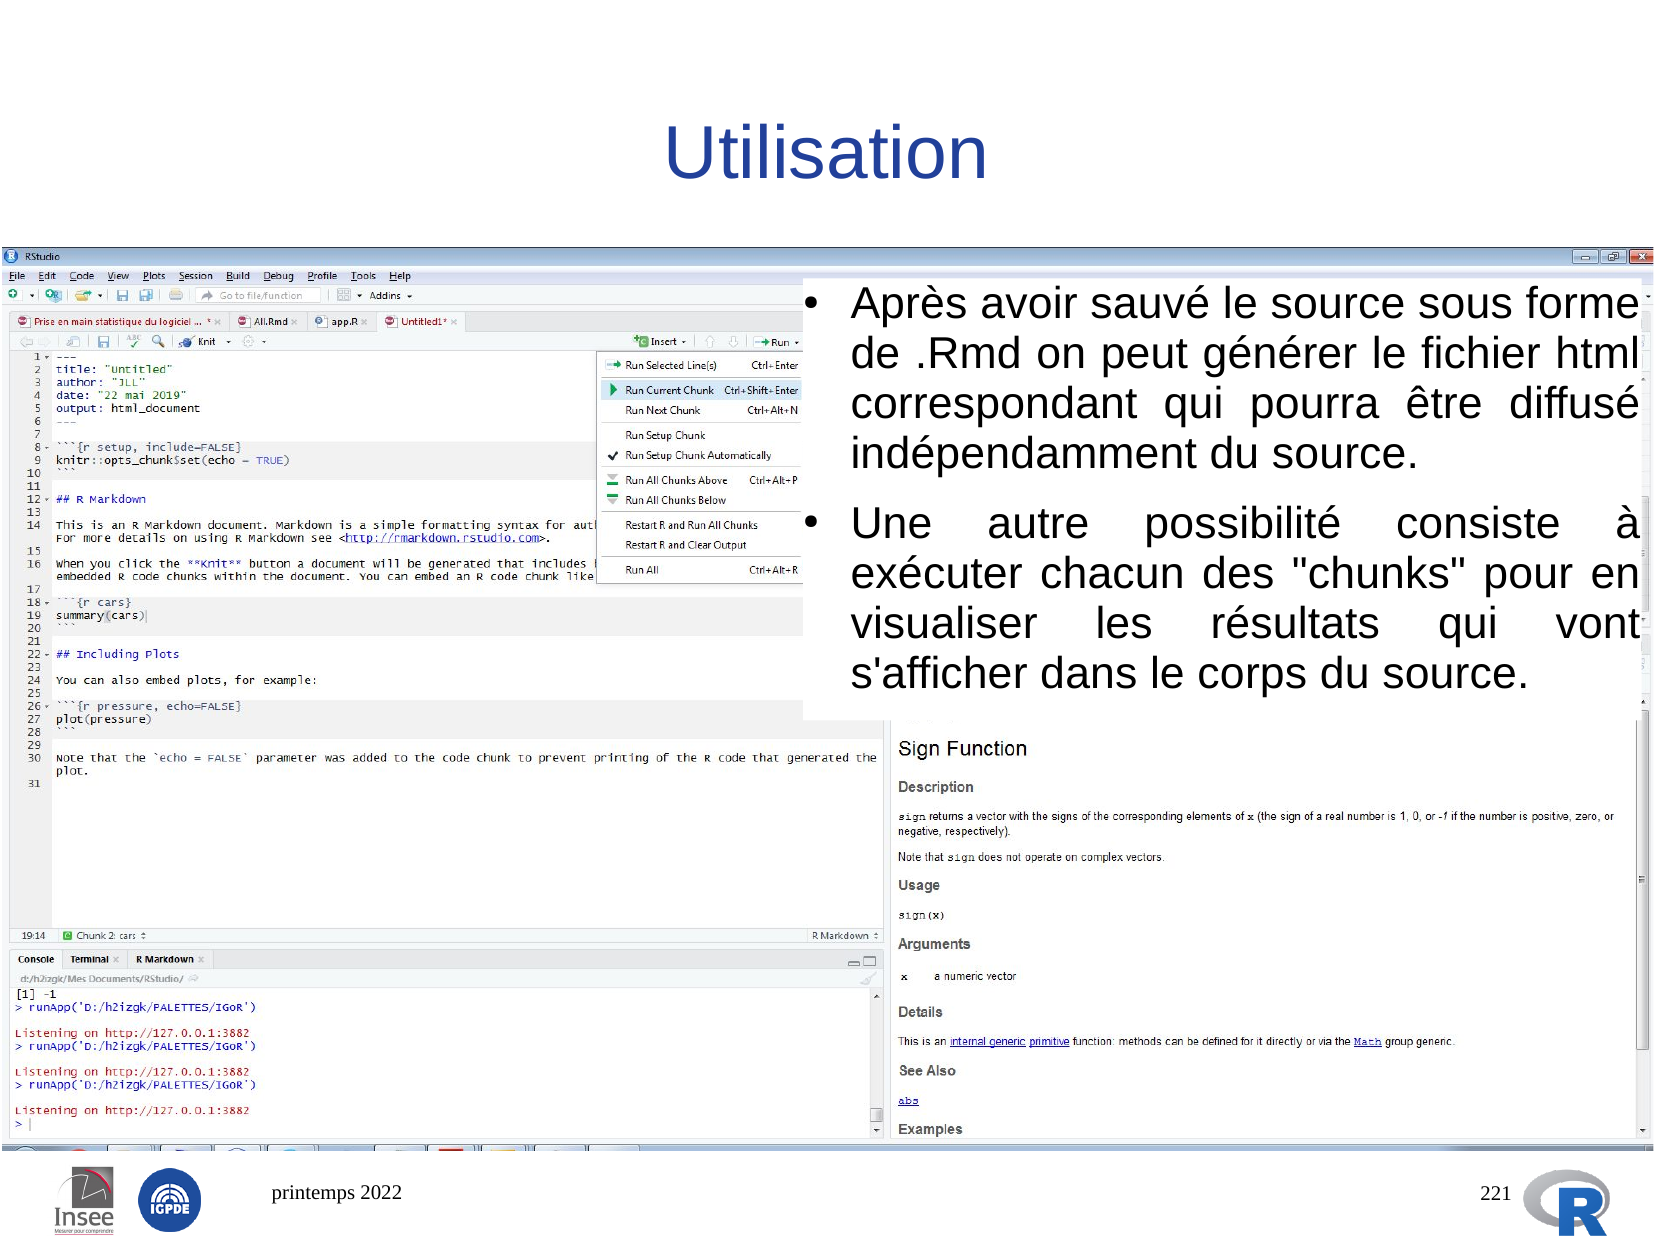

# Utilisation
Après avoir sauvé le source sous forme de .Rmd on peut générer le fichier html correspondant qui pourra être diffusé indépendamment du source.
Une autre possibilité consiste à exécuter chacun des "chunks" pour en visualiser les résultats qui vont s'afficher dans le corps du source.
printemps 2022
221